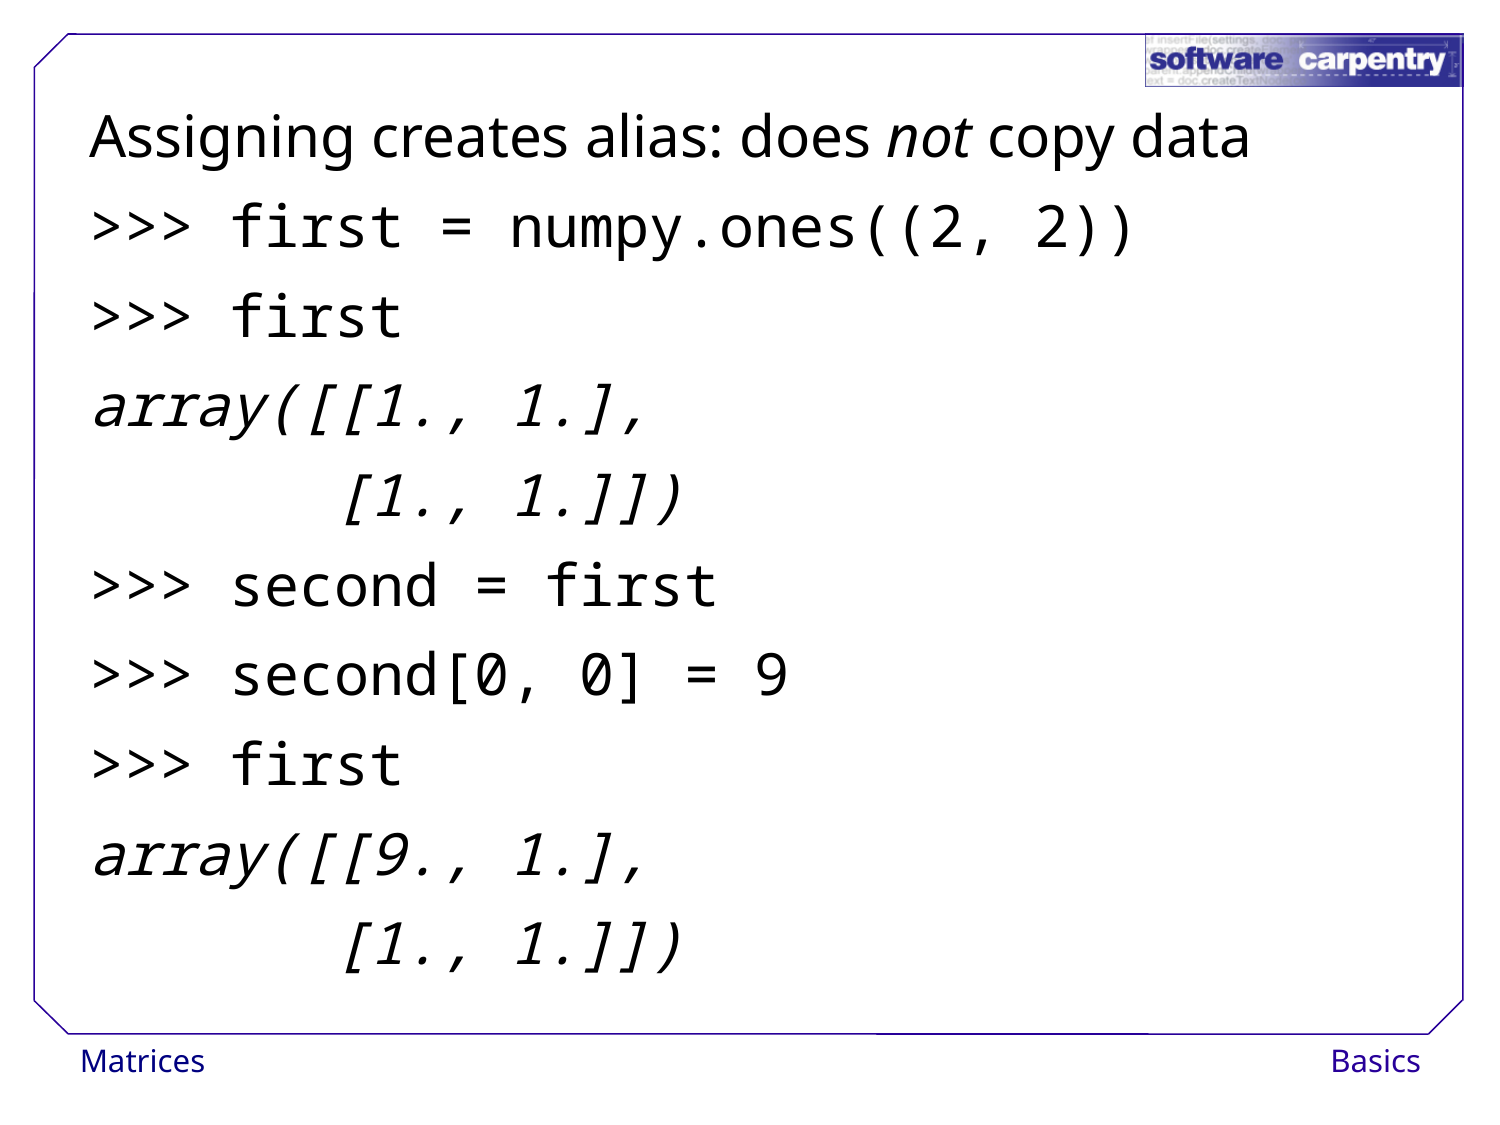

# Assigning creates alias: does not copy data
>>> first = numpy.ones((2, 2))
>>> first
array([[1., 1.],
 [1., 1.]])
>>> second = first
>>> second[0, 0] = 9
>>> first
array([[9., 1.],
 [1., 1.]])